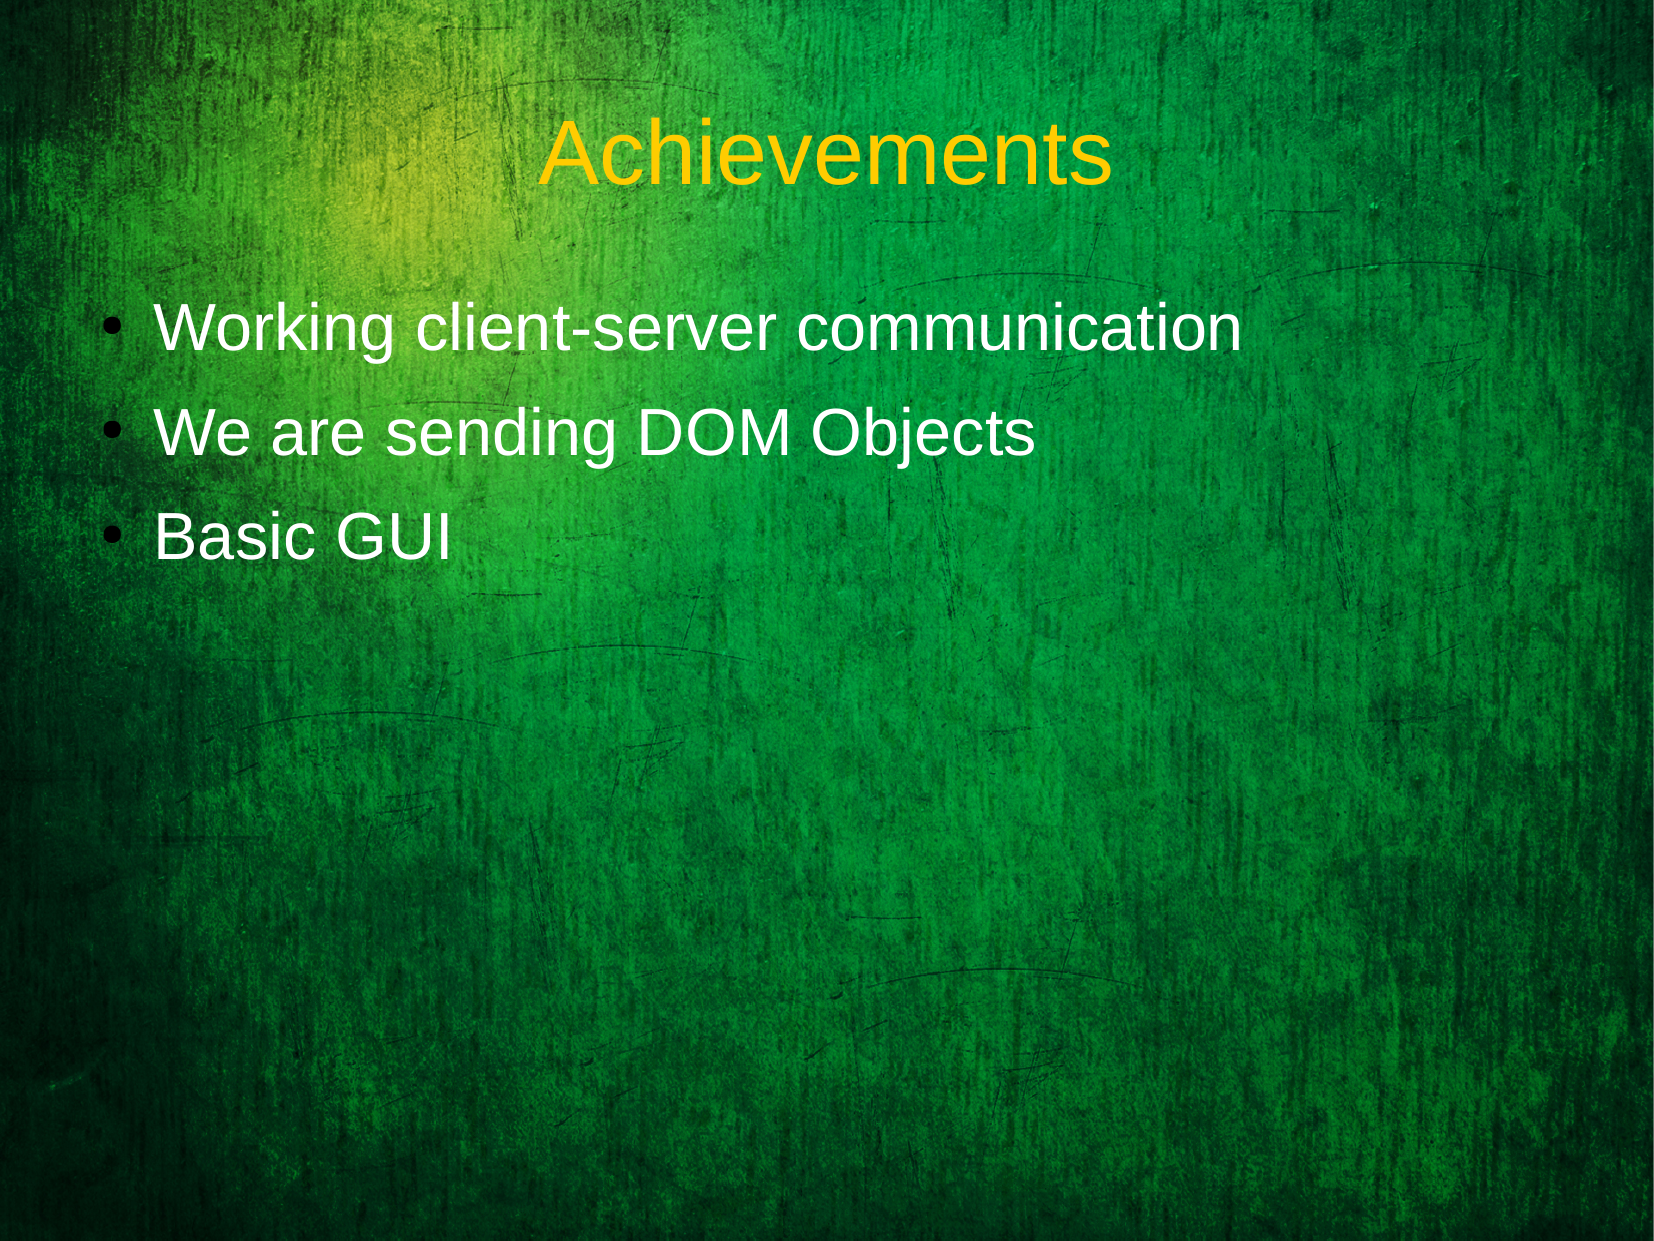

# Achievements
Working client-server communication
We are sending DOM Objects
Basic GUI